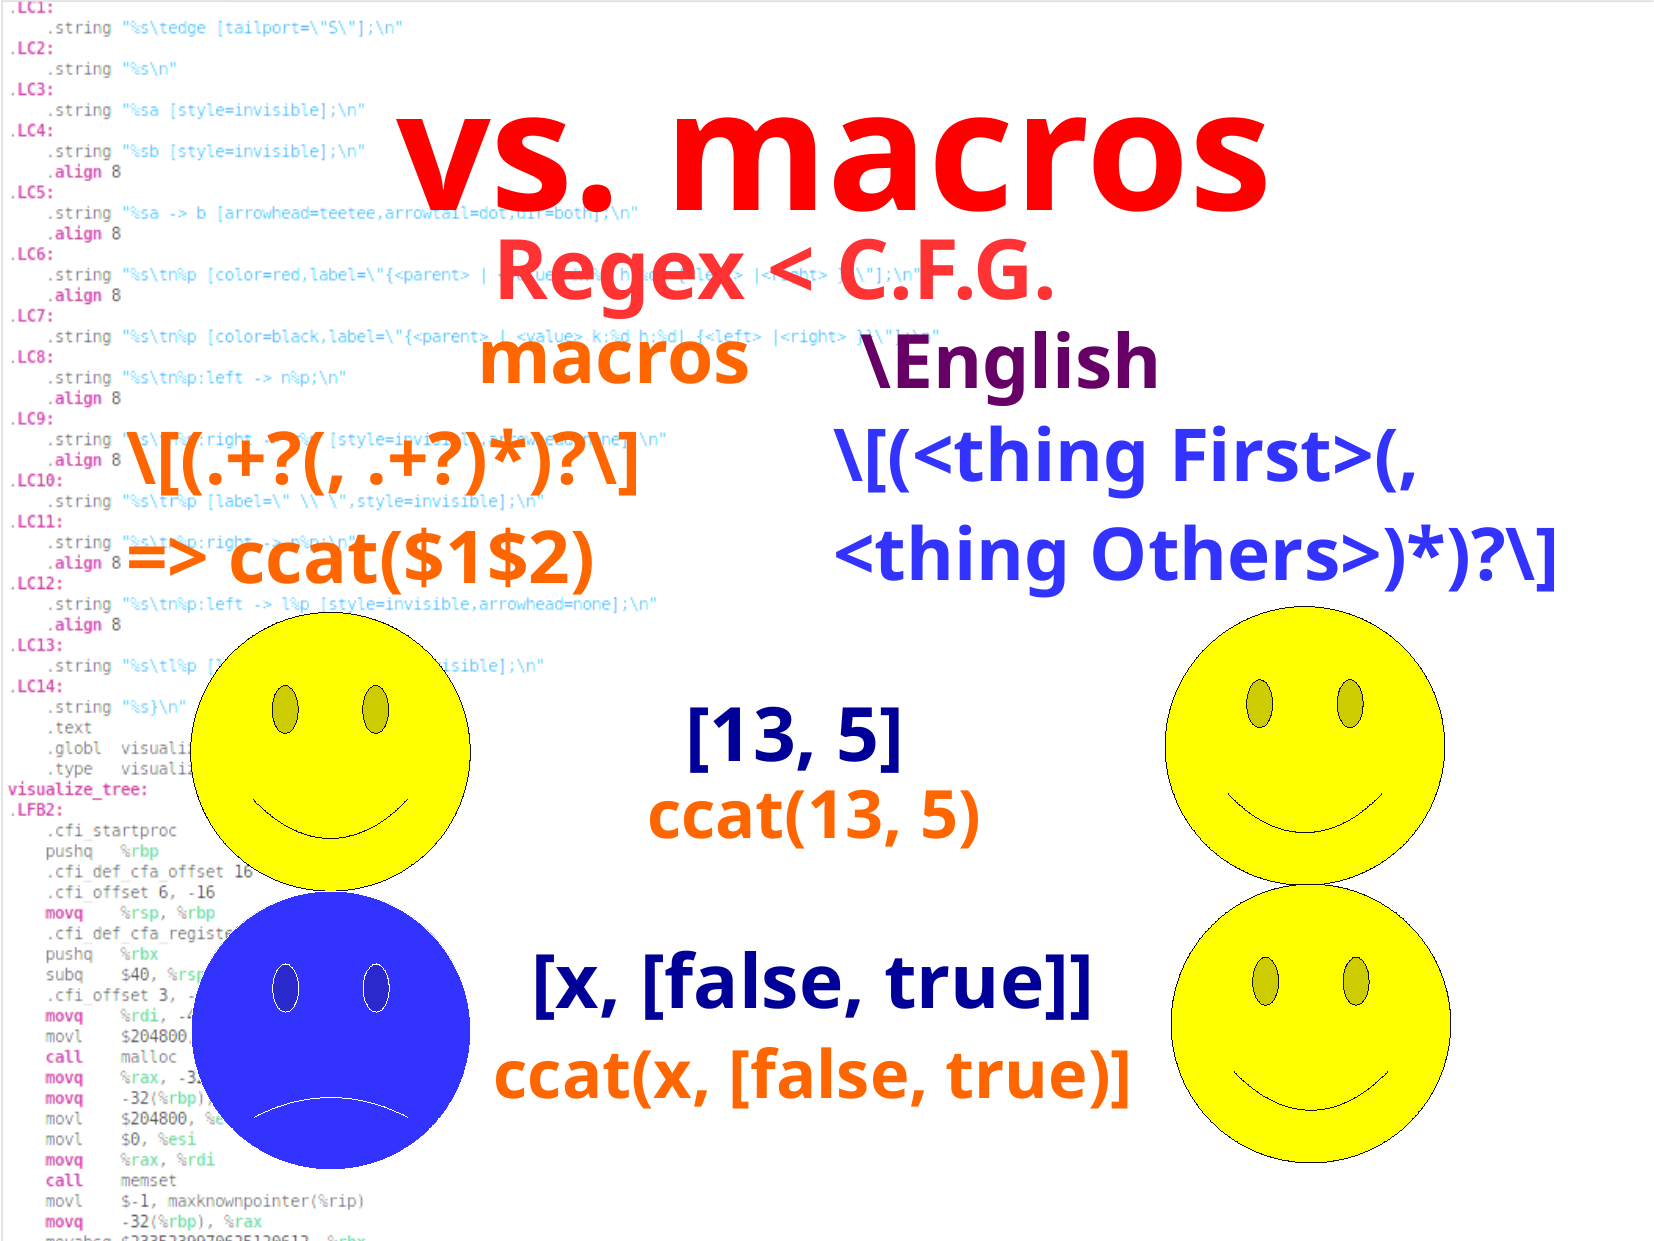

vs. macros
Regex < C.F.G.
macros
\English
\[(<thing First>(, <thing Others>)*)?\]
\[(.+?(, .+?)*)?\] => ccat($1$2)
[13, 5]
ccat(13, 5)
[x, [false, true]]
ccat(x, [false, true)]